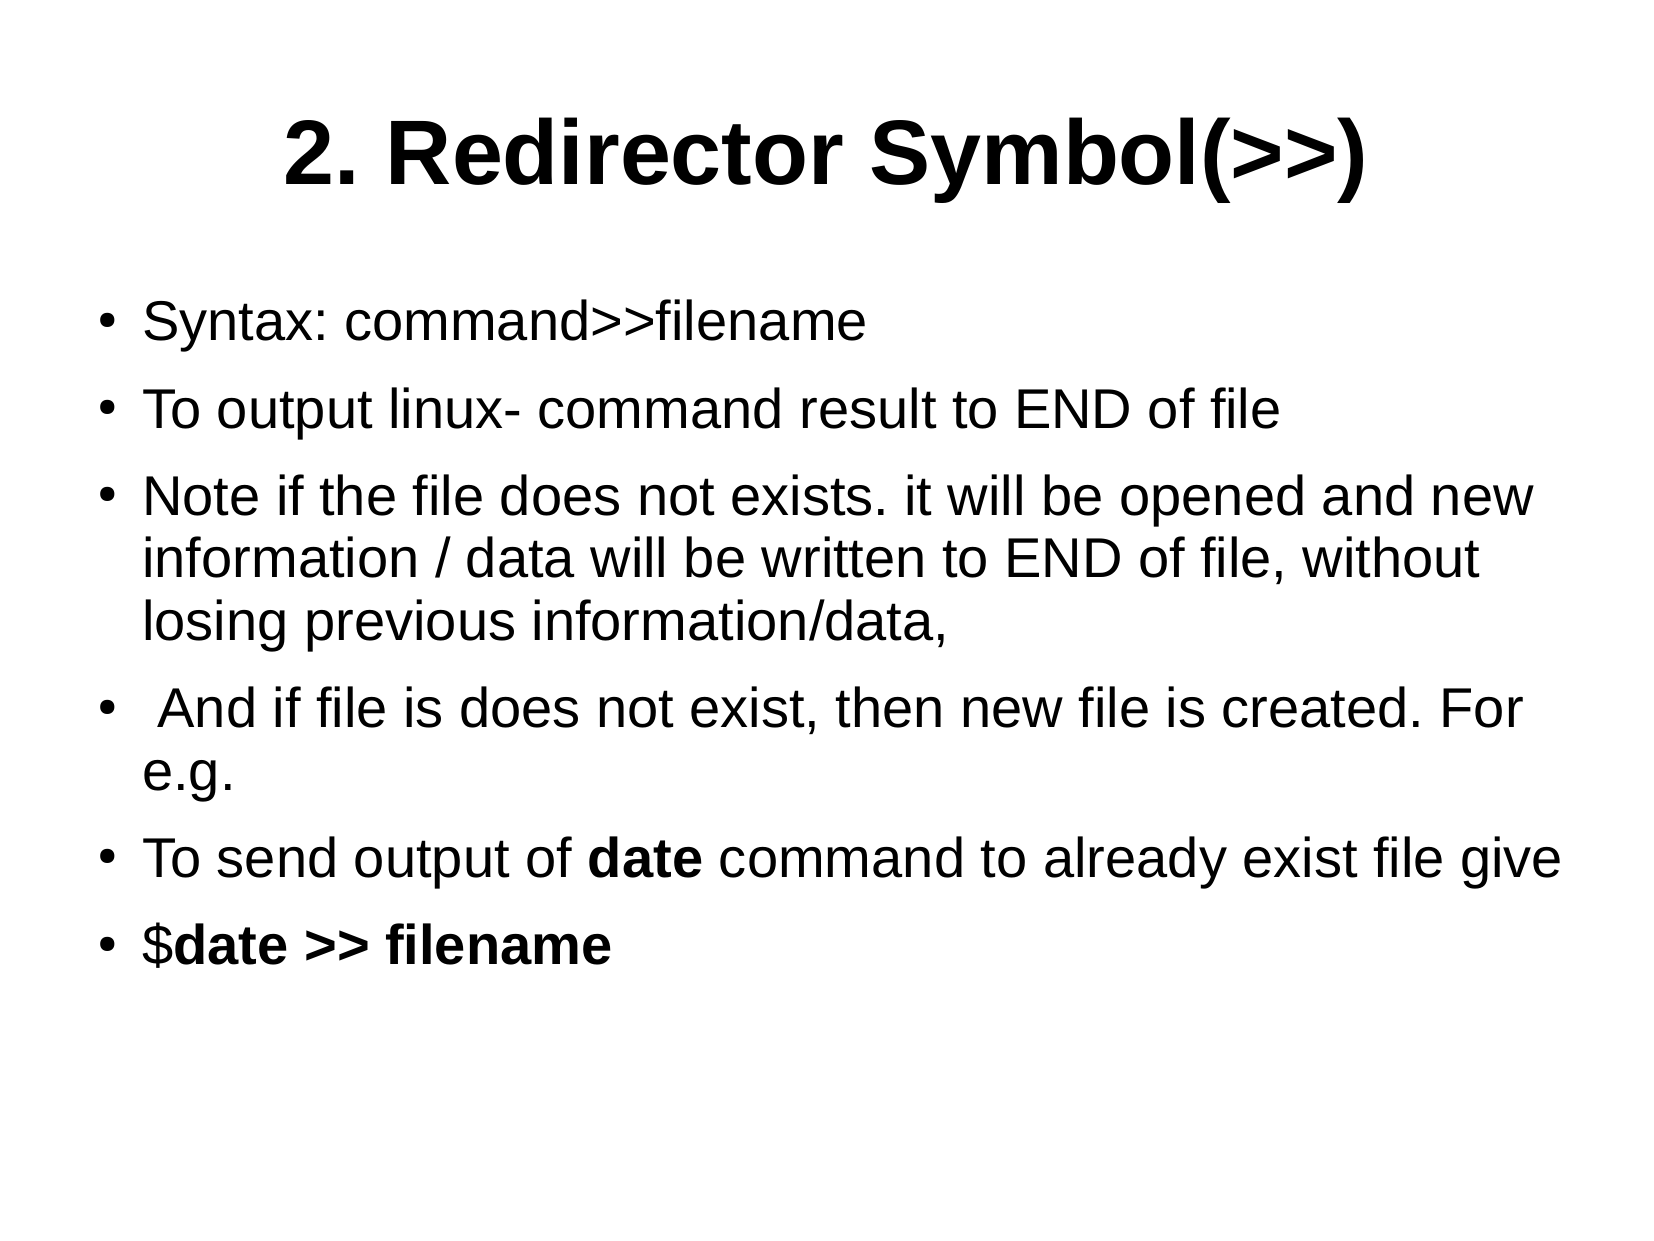

# 2. Redirector Symbol(>>)
Syntax: command>>filename
To output linux- command result to END of file
Note if the file does not exists. it will be opened and new information / data will be written to END of file, without losing previous information/data,
 And if file is does not exist, then new file is created. For e.g.
To send output of date command to already exist file give
$date >> filename